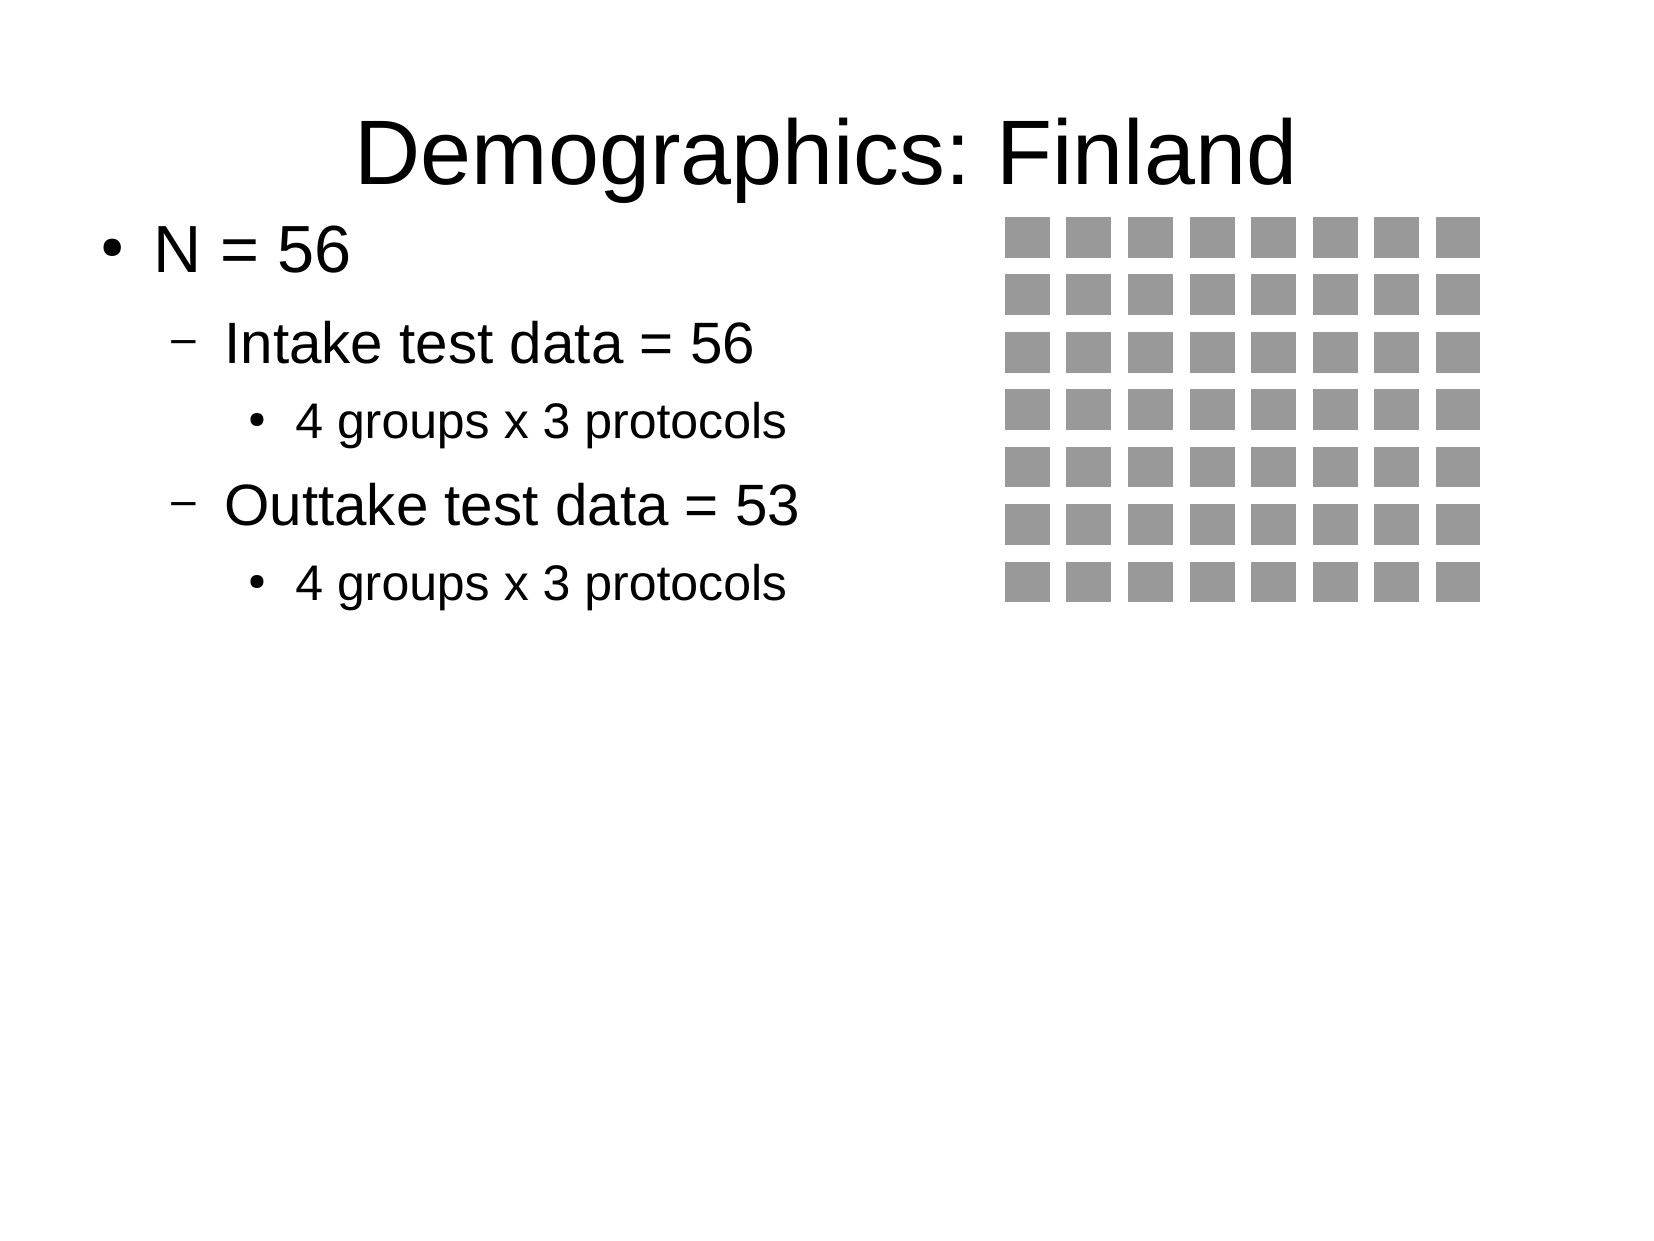

# Demographics: Finland
| | | | | | | | |
| --- | --- | --- | --- | --- | --- | --- | --- |
| | | | | | | | |
| | | | | | | | |
| | | | | | | | |
| | | | | | | | |
| | | | | | | | |
| | | | | | | | |
N = 56
Intake test data = 56
4 groups x 3 protocols
Outtake test data = 53
4 groups x 3 protocols